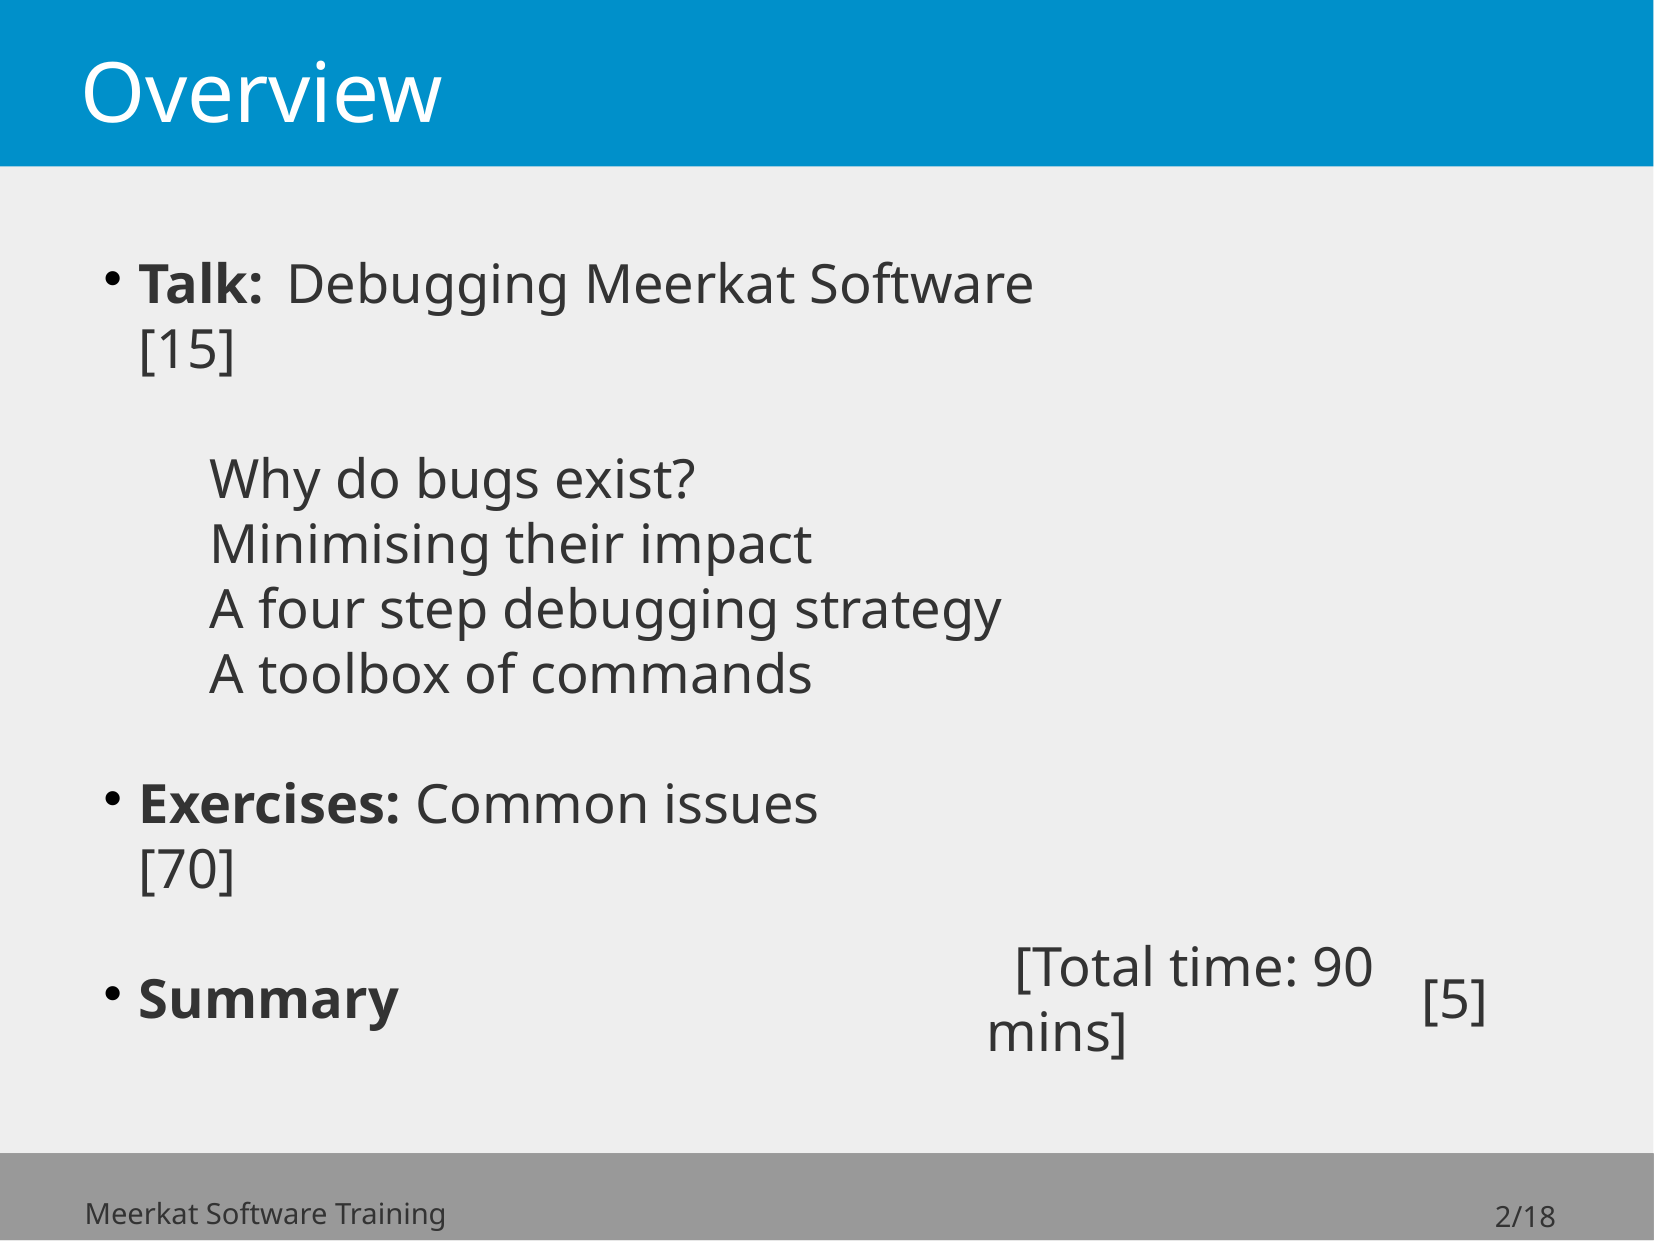

Overview
Talk: 	Debugging Meerkat Software						[15]
Why do bugs exist?
Minimising their impact
A four step debugging strategy
A toolbox of commands
Exercises: Common issues									[70]
Summary														 [5]
 [Total time: 90 mins]